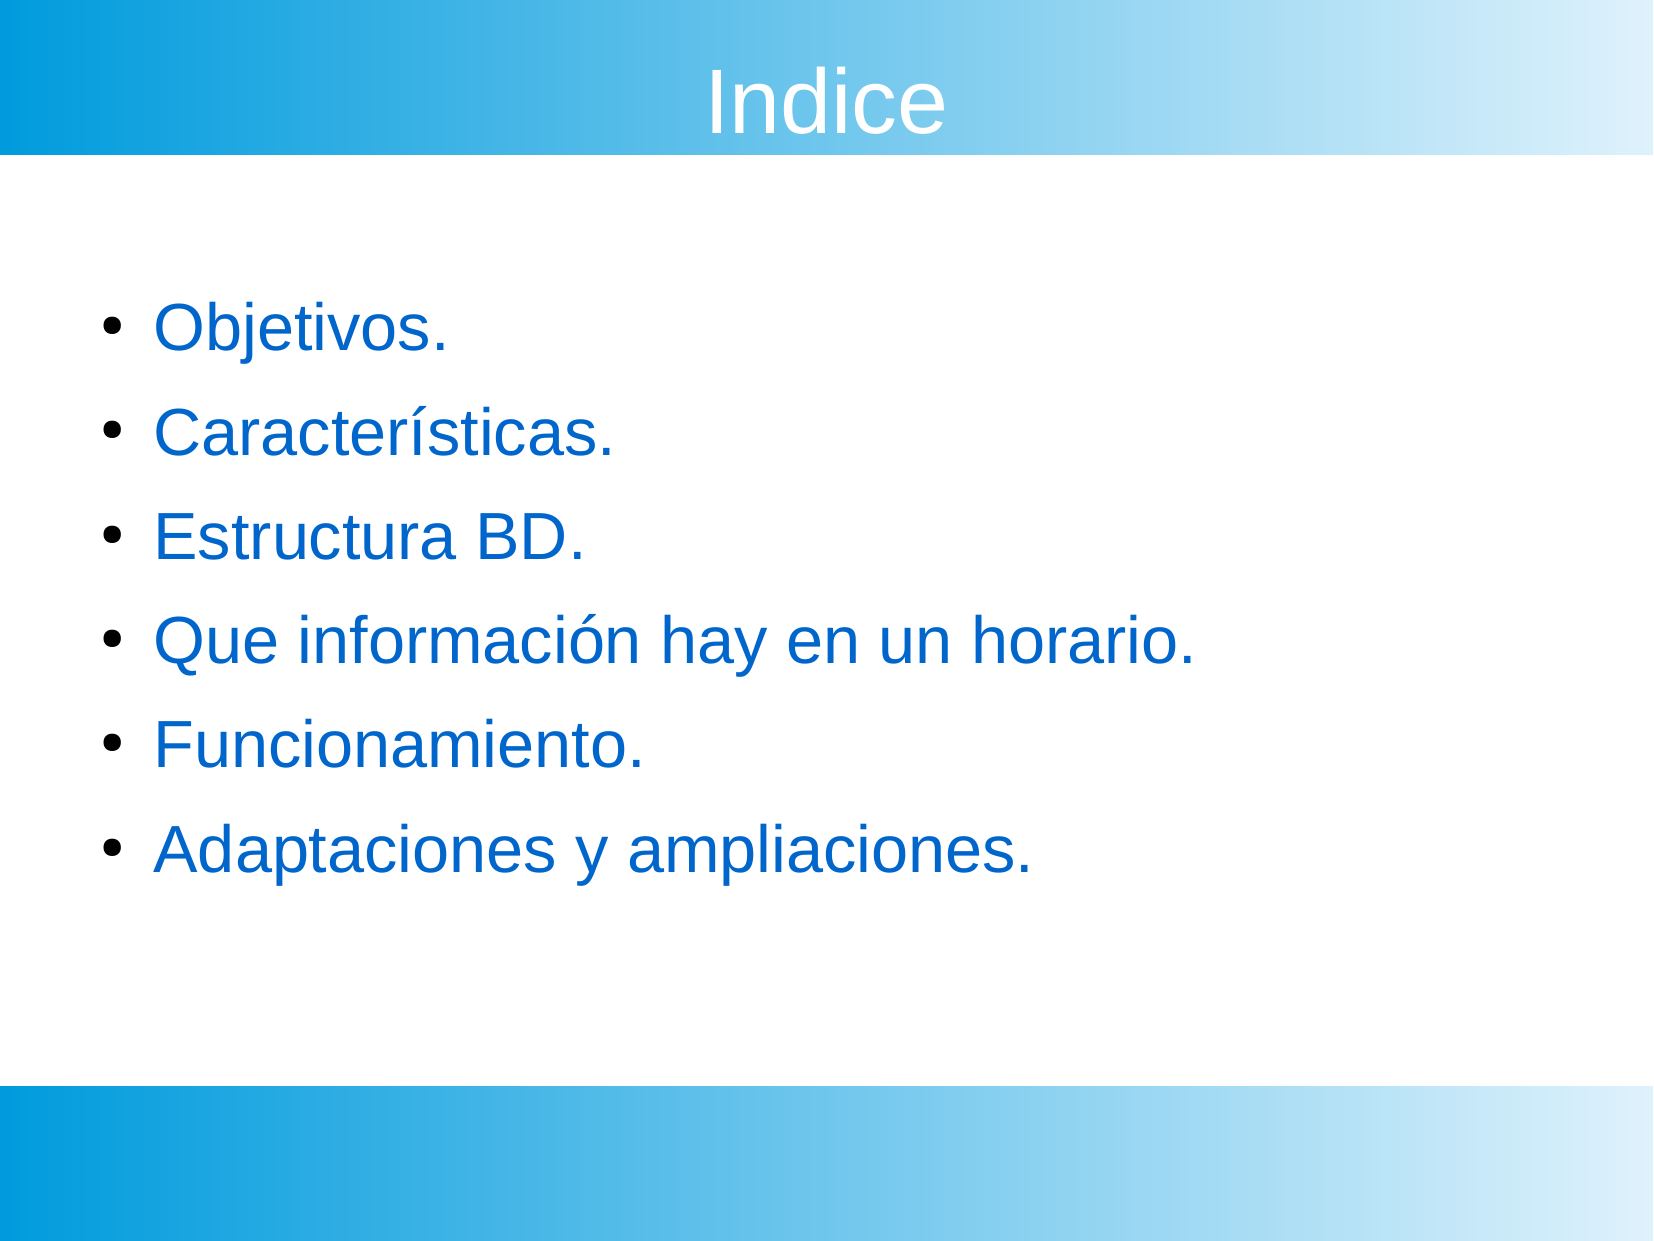

# Indice
Objetivos.
Características.
Estructura BD.
Que información hay en un horario.
Funcionamiento.
Adaptaciones y ampliaciones.